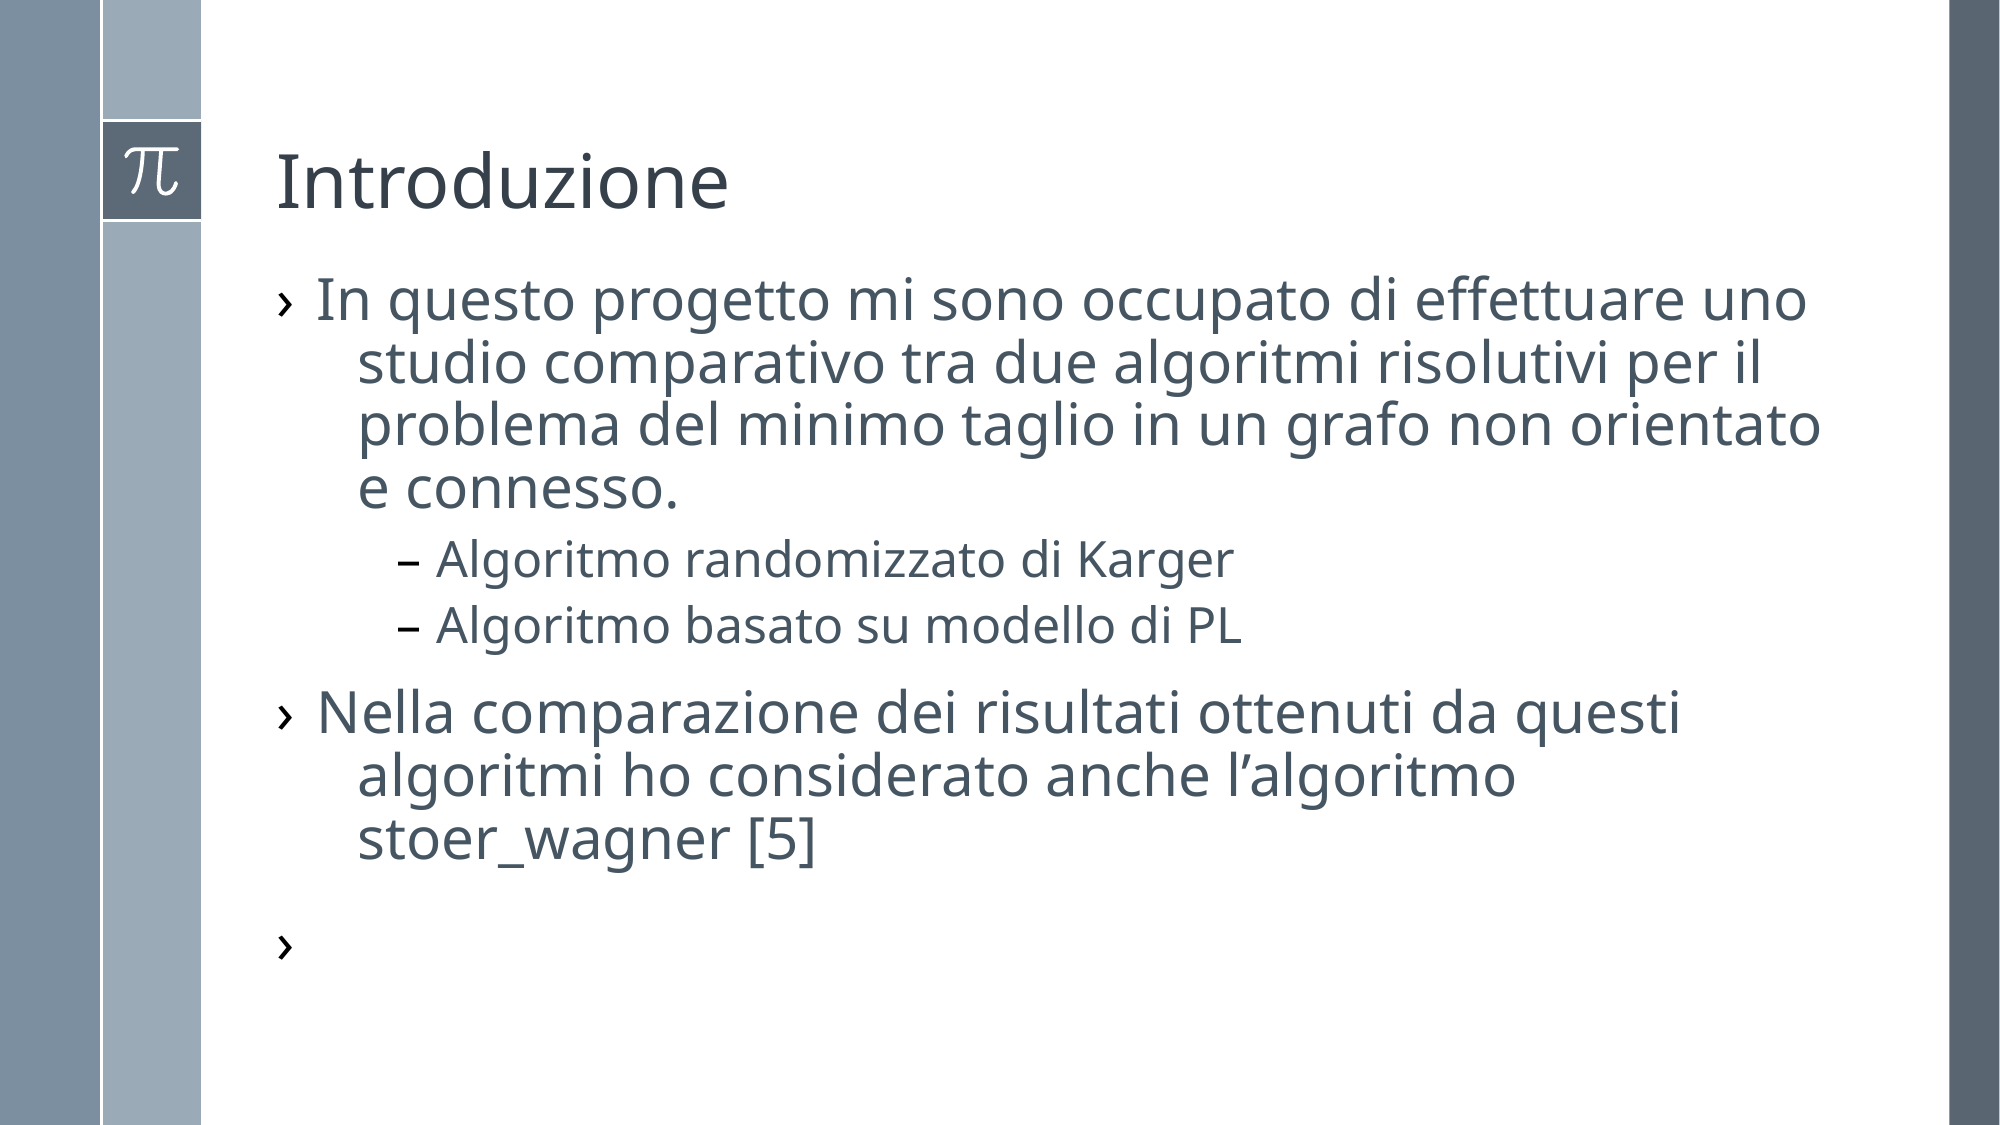

# Introduzione
In questo progetto mi sono occupato di effettuare uno studio comparativo tra due algoritmi risolutivi per il problema del minimo taglio in un grafo non orientato e connesso.
Algoritmo randomizzato di Karger
Algoritmo basato su modello di PL
Nella comparazione dei risultati ottenuti da questi algoritmi ho considerato anche l’algoritmo stoer_wagner [5]